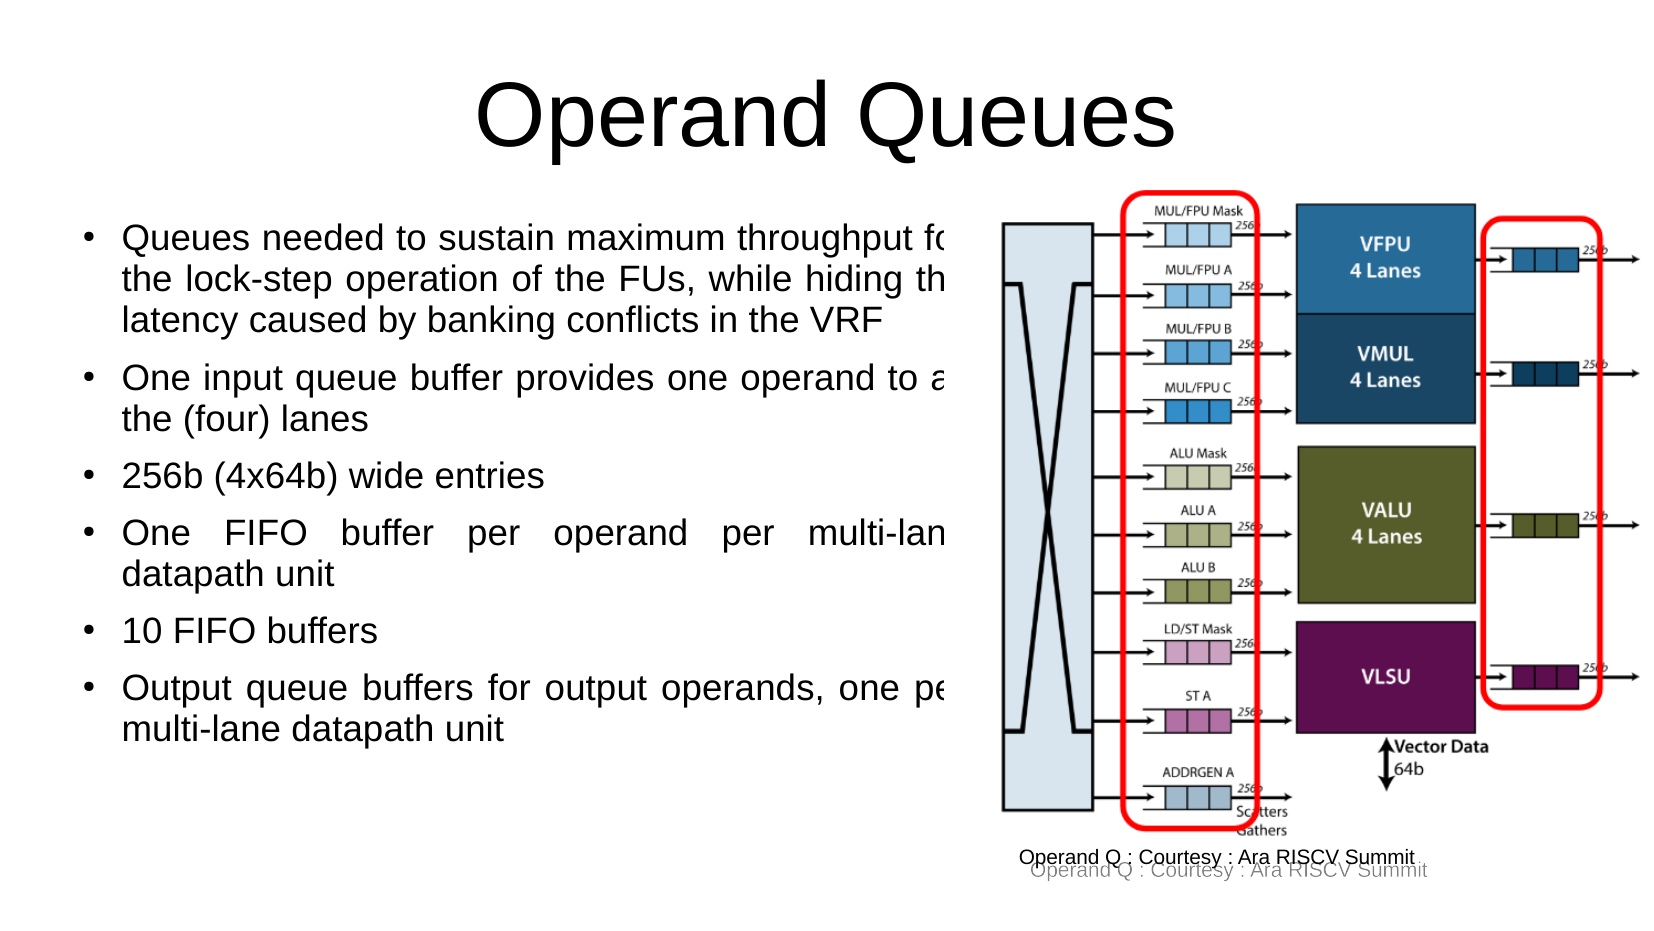

# Operand Queues
Queues needed to sustain maximum throughput for the lock-step operation of the FUs, while hiding the latency caused by banking conflicts in the VRF
One input queue buffer provides one operand to all the (four) lanes
256b (4x64b) wide entries
One FIFO buffer per operand per multi-lane datapath unit
10 FIFO buffers
Output queue buffers for output operands, one per multi-lane datapath unit
Operand Q : Courtesy : Ara RISCV Summit